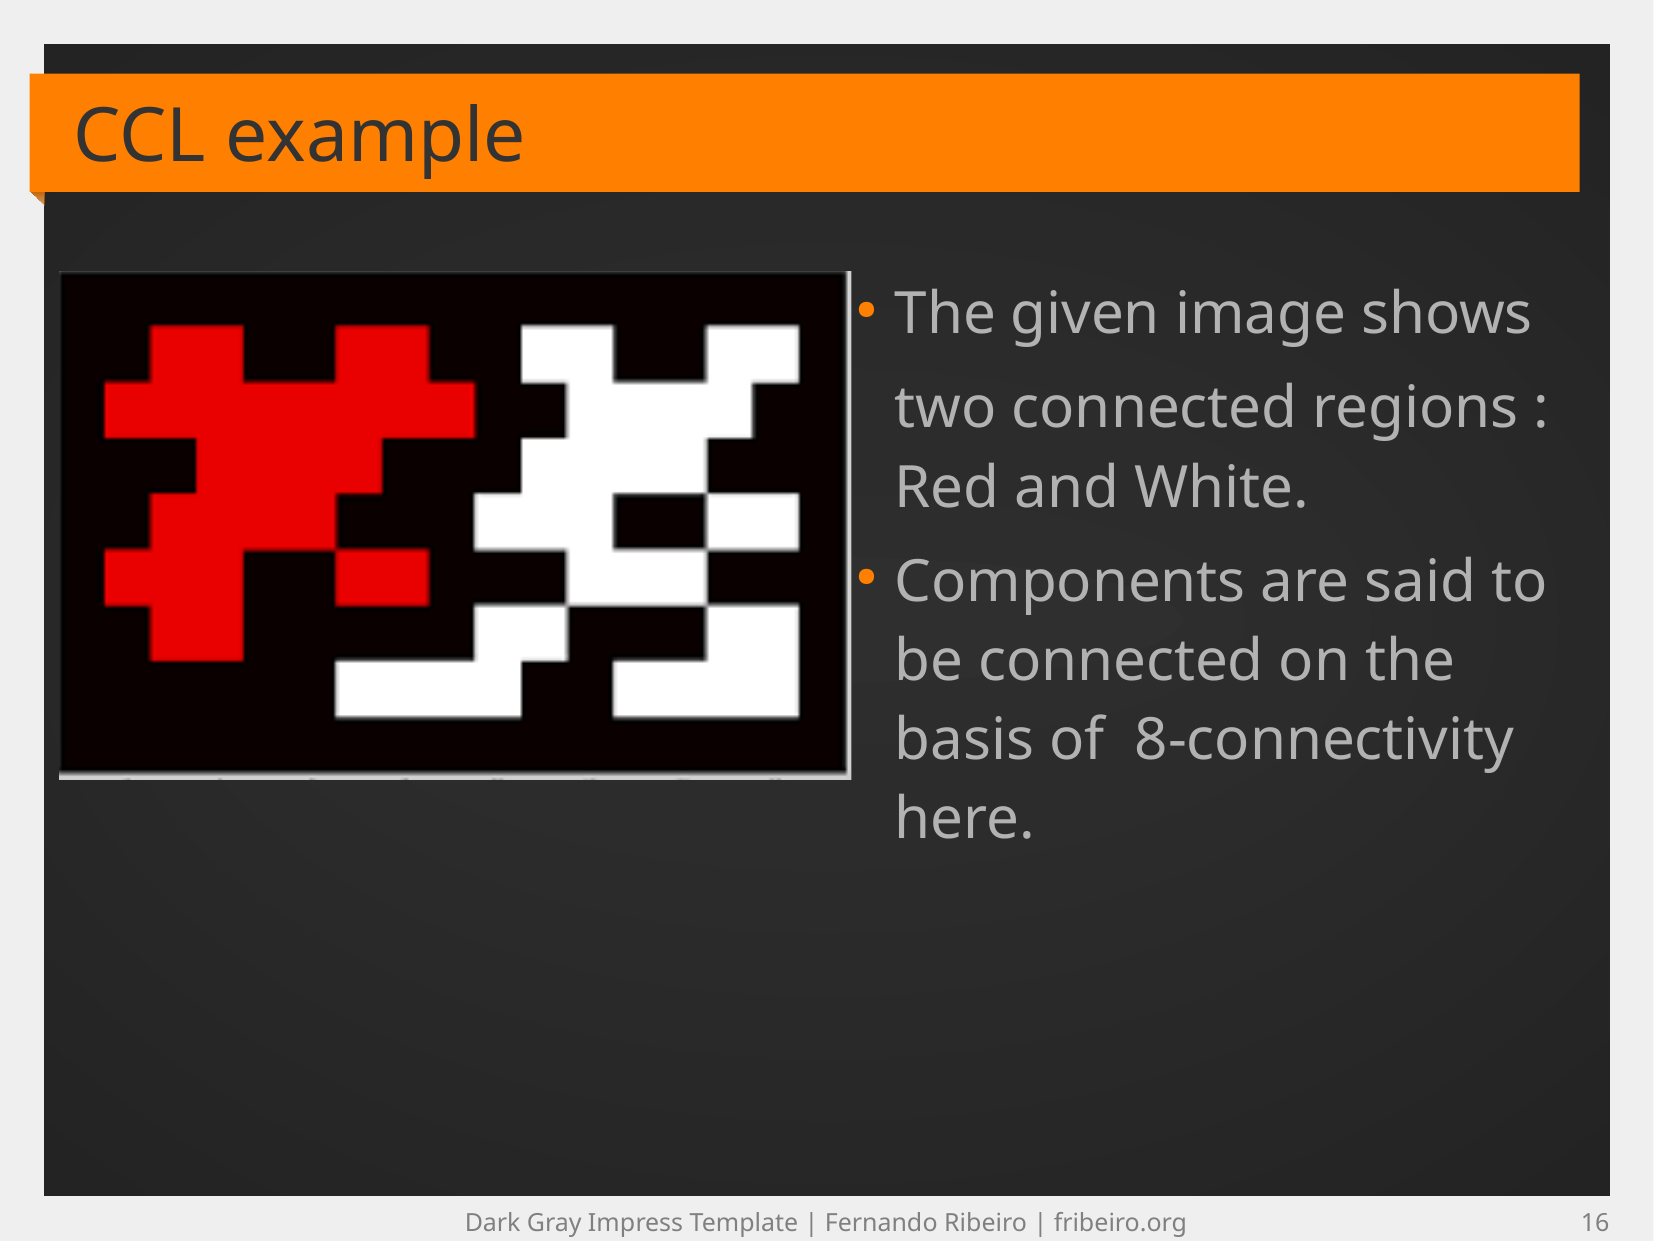

# CCL example
The given image shows
two connected regions : Red and White.
Components are said to be connected on the basis of 8-connectivity here.
Dark Gray Impress Template | Fernando Ribeiro | fribeiro.org
16